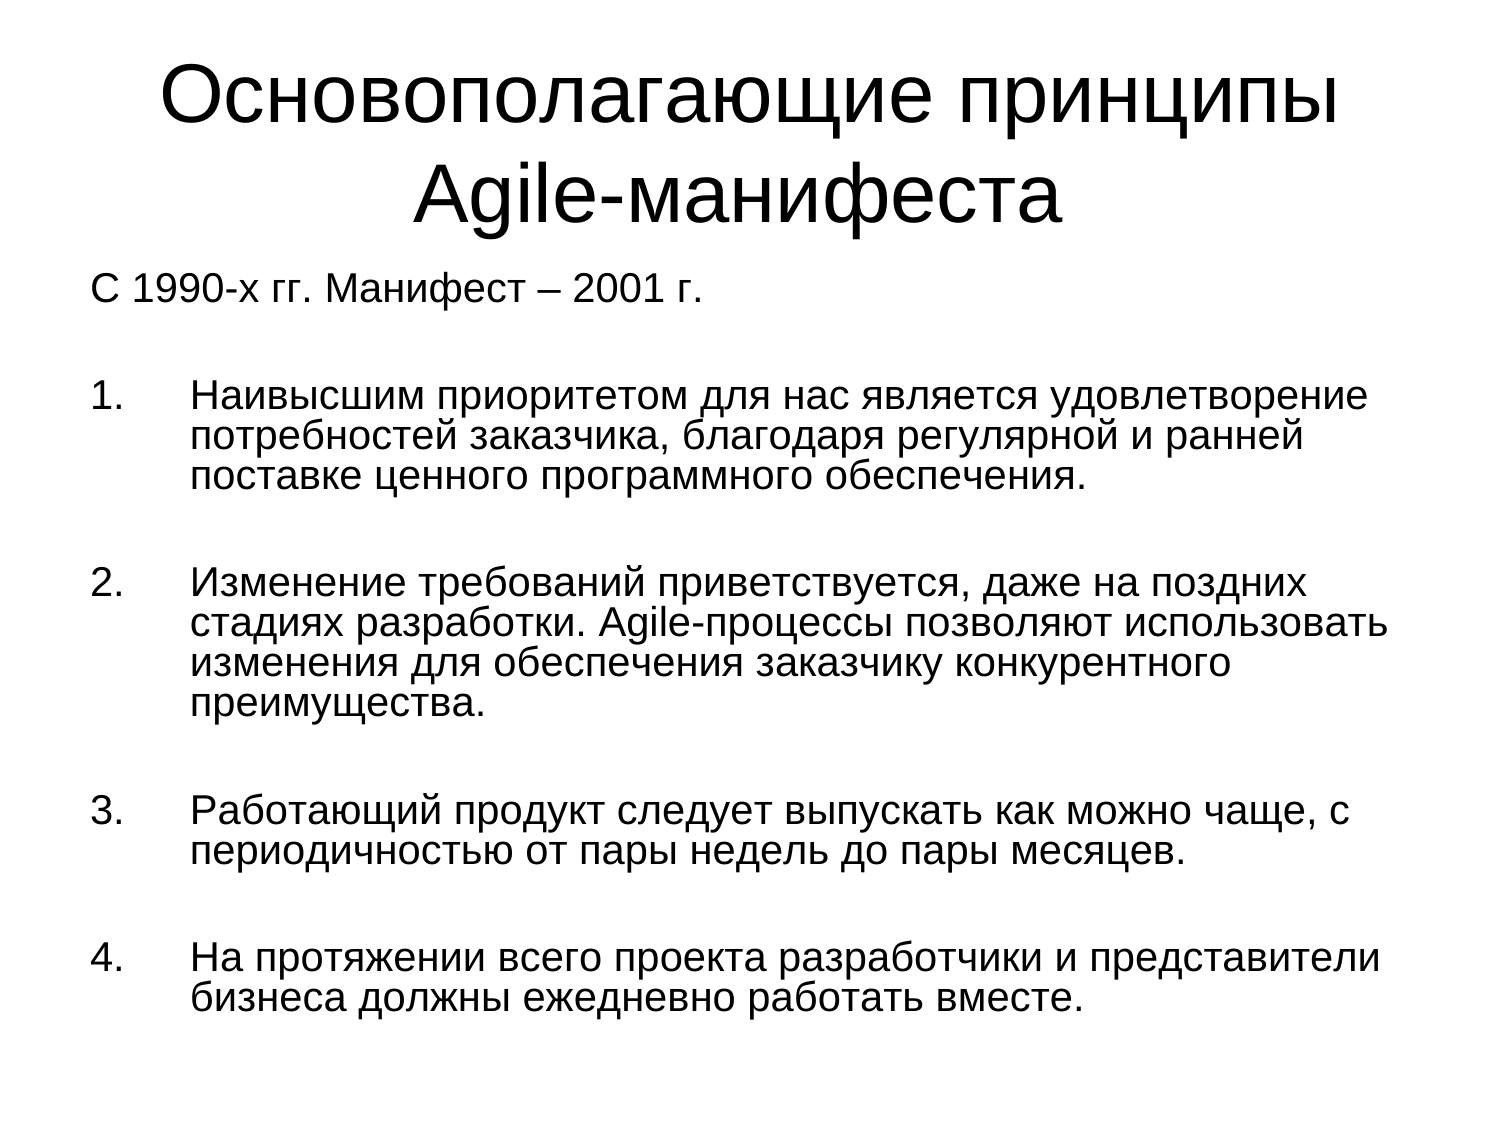

# Основополагающие принципы Agile-манифеста
С 1990-х гг. Манифест – 2001 г.
Наивысшим приоритетом для нас является удовлетворение потребностей заказчика, благодаря регулярной и ранней поставке ценного программного обеспечения.
Изменение требований приветствуется, даже на поздних стадиях разработки. Agile-процессы позволяют использовать изменения для обеспечения заказчику конкурентного преимущества.
Работающий продукт следует выпускать как можно чаще, с периодичностью от пары недель до пары месяцев.
На протяжении всего проекта разработчики и представители бизнеса должны ежедневно работать вместе.